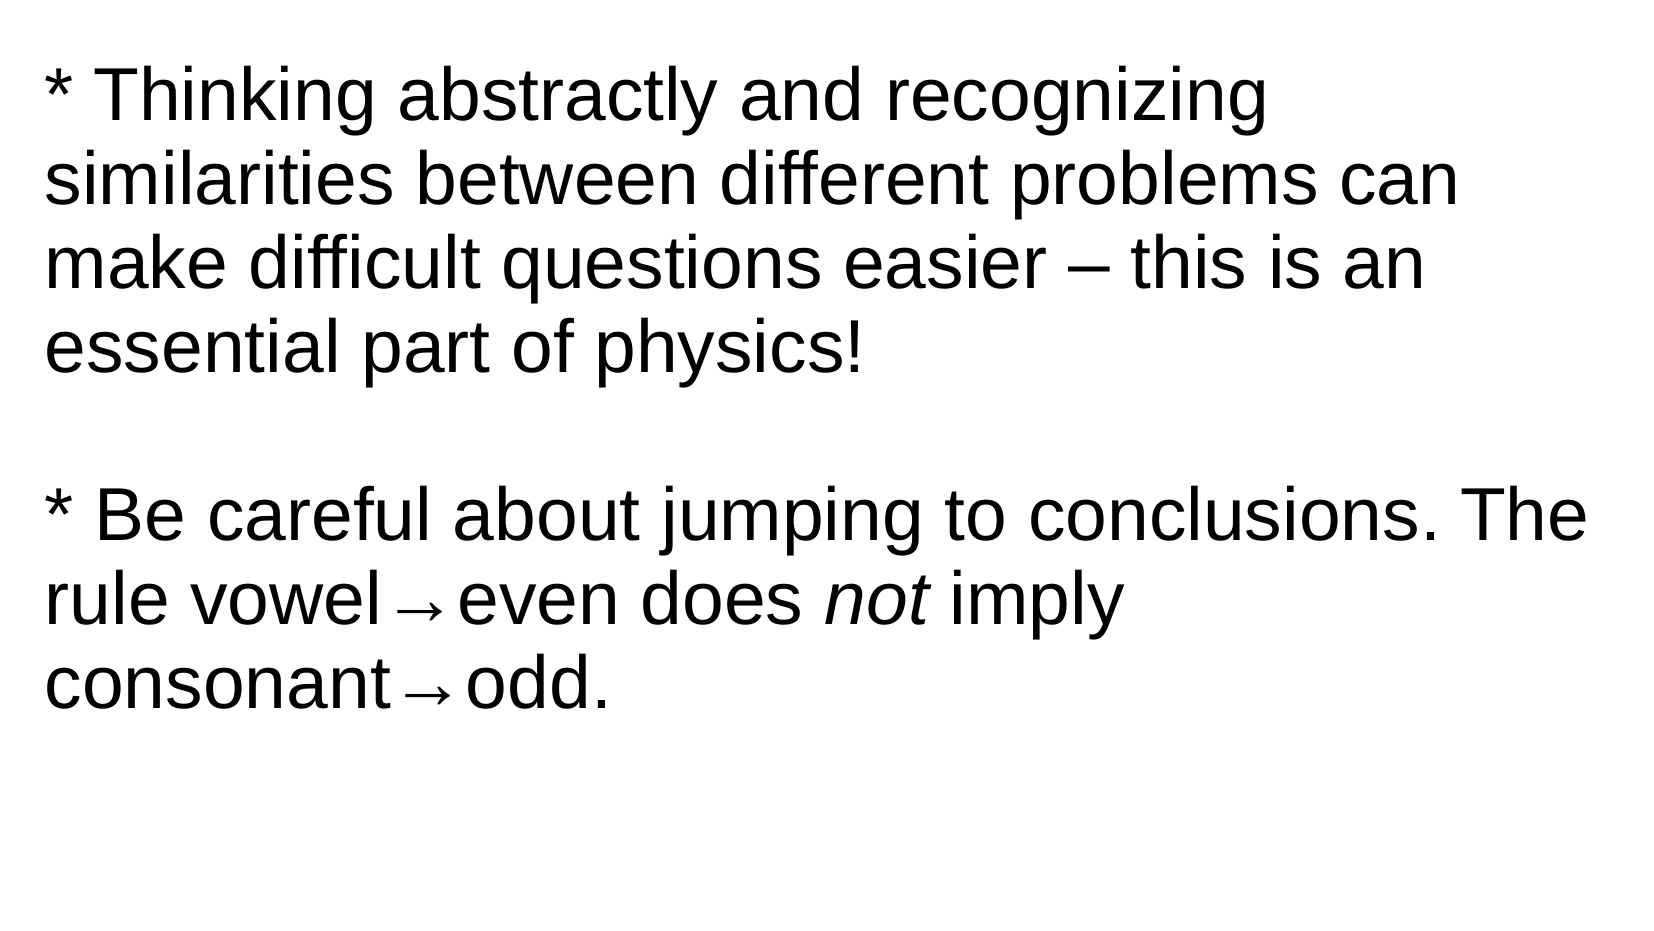

* Thinking abstractly and recognizing similarities between different problems can make difficult questions easier – this is an essential part of physics!
* Be careful about jumping to conclusions. The rule vowel→even does not imply consonant→odd.